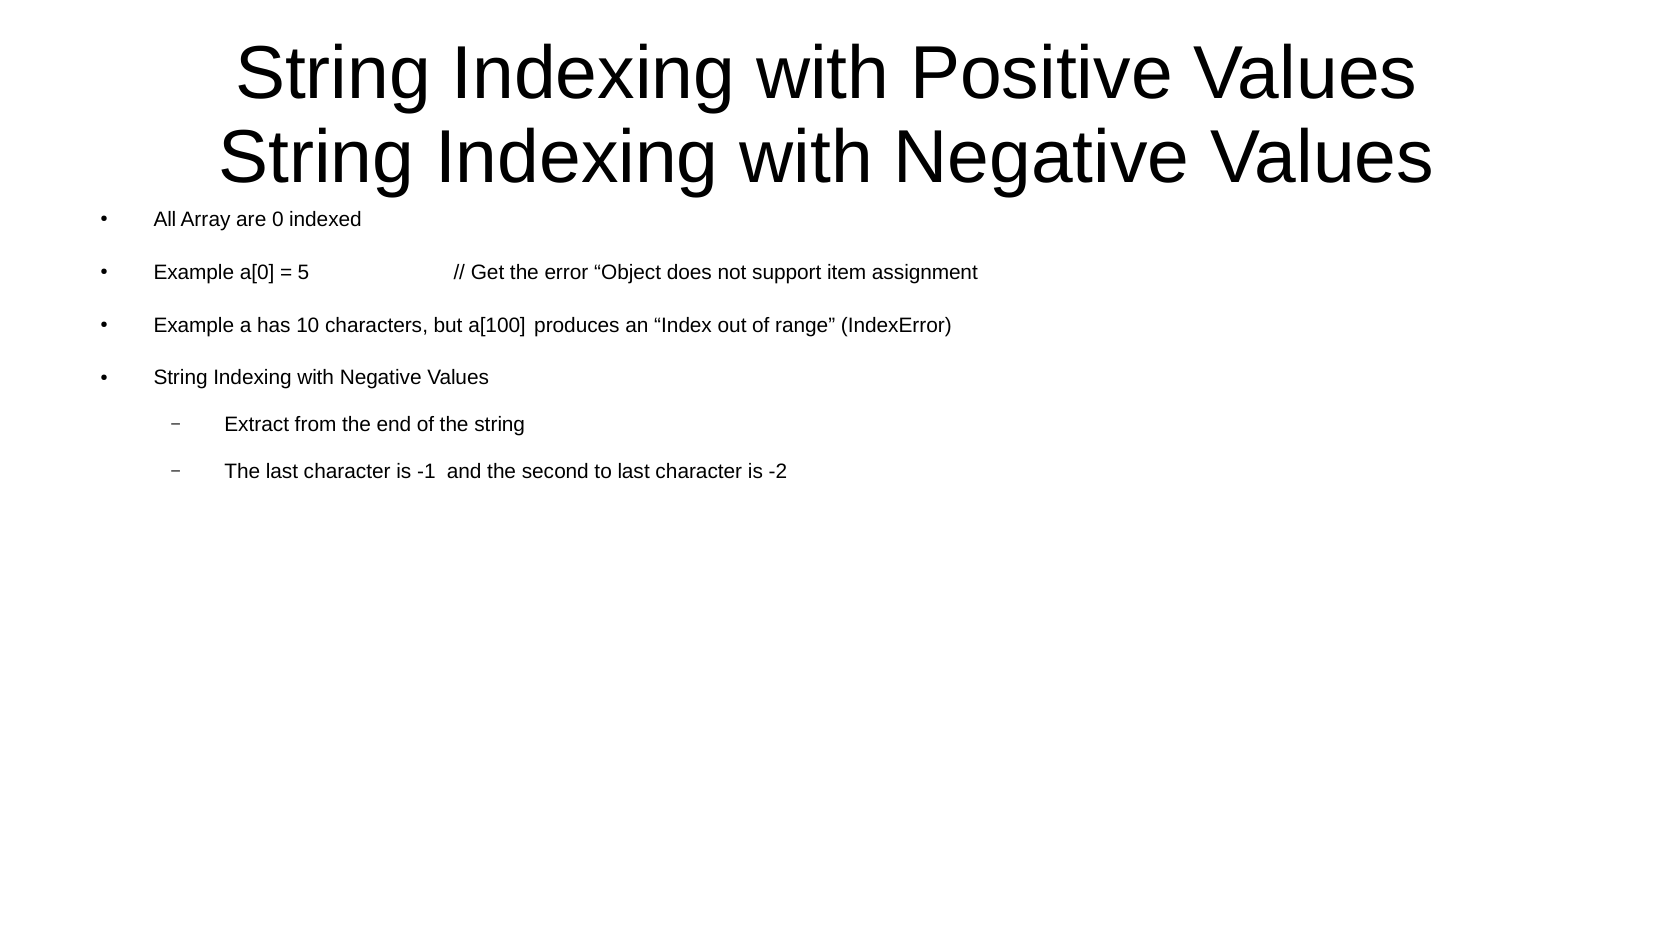

# String Indexing with Positive Values String Indexing with Negative Values
All Array are 0 indexed
Example a[0] = 5 		// Get the error “Object does not support item assignment
Example a has 10 characters, but a[100]	 produces an “Index out of range” (IndexError)
String Indexing with Negative Values
Extract from the end of the string
The last character is -1 and the second to last character is -2